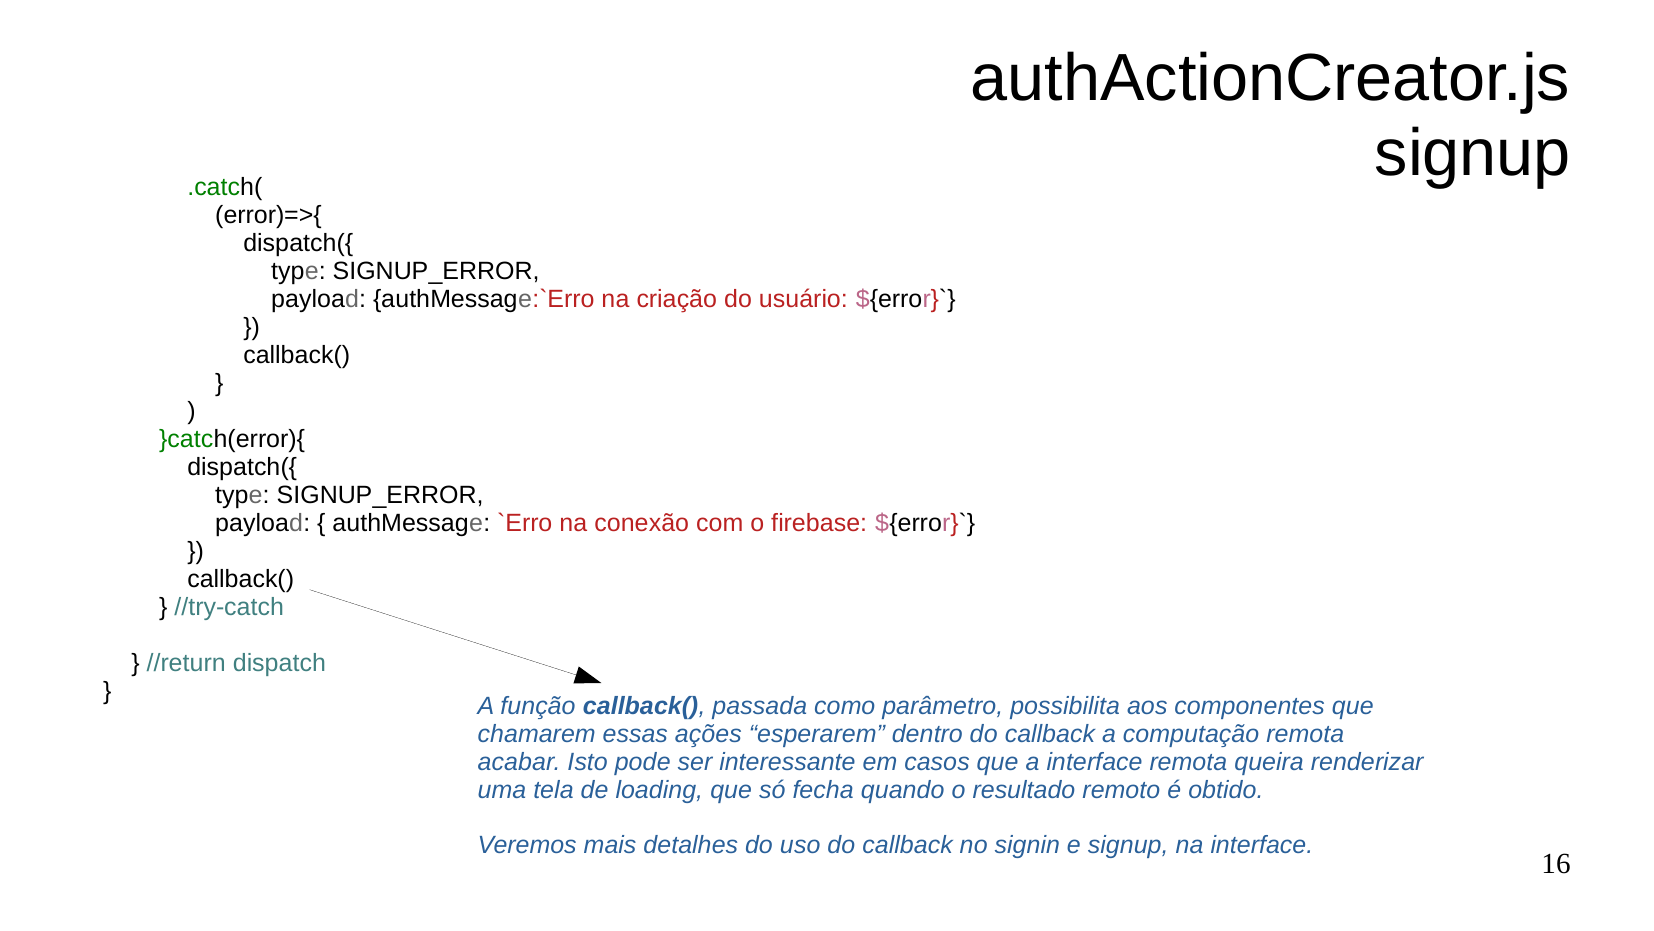

# authActionCreator.js signup
 .catch(
 (error)=>{
 dispatch({
 type: SIGNUP_ERROR,
 payload: {authMessage:`Erro na criação do usuário: ${error}`}
 })
 callback()
 }
 )
 }catch(error){
 dispatch({
 type: SIGNUP_ERROR,
 payload: { authMessage: `Erro na conexão com o firebase: ${error}`}
 })
 callback()
 } //try-catch
 } //return dispatch
}
A função callback(), passada como parâmetro, possibilita aos componentes que
chamarem essas ações “esperarem” dentro do callback a computação remota
acabar. Isto pode ser interessante em casos que a interface remota queira renderizar
uma tela de loading, que só fecha quando o resultado remoto é obtido.
Veremos mais detalhes do uso do callback no signin e signup, na interface.
16